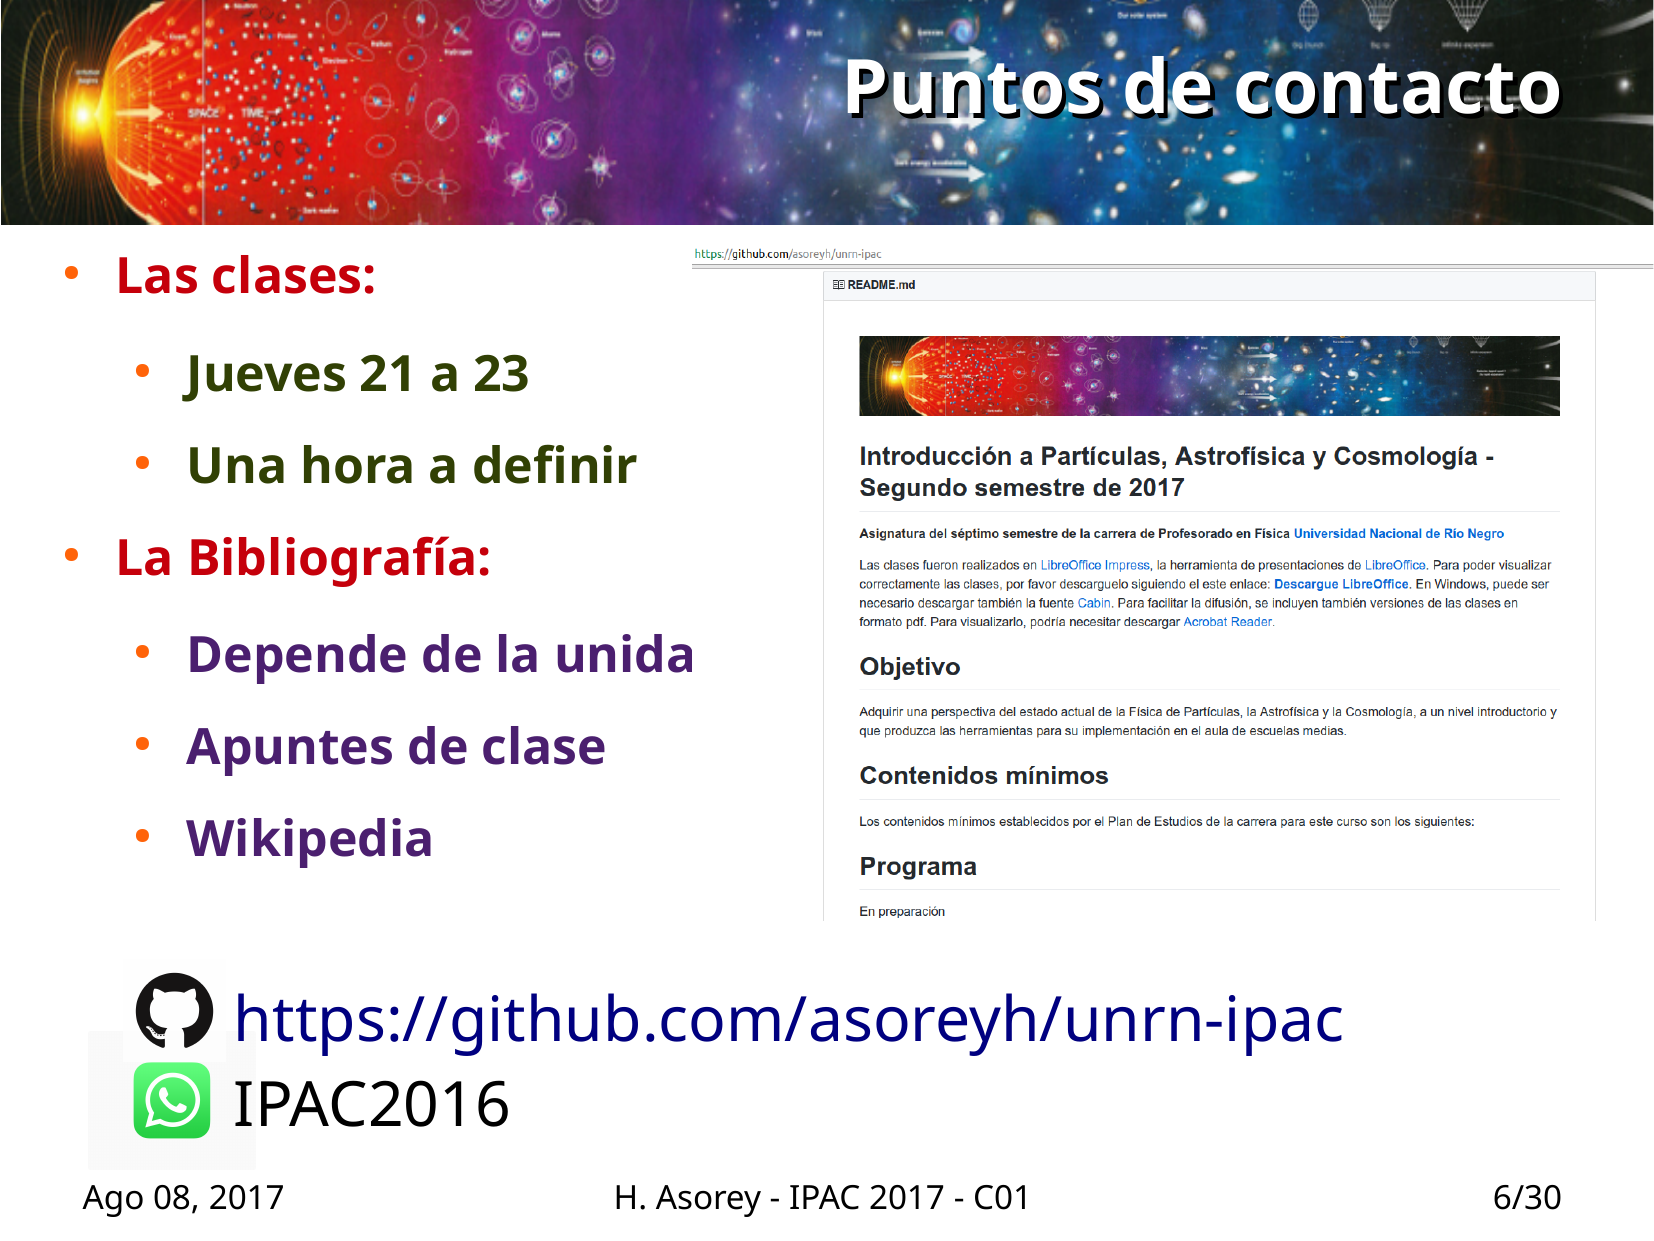

# Puntos de contacto
Las clases:
Jueves 21 a 23
Una hora a definir
La Bibliografía:
Depende de la unidad
Apuntes de clase
Wikipedia
 https://github.com/asoreyh/unrn-ipac
 IPAC2016
Ago 08, 2017
H. Asorey - IPAC 2017 - C01
6